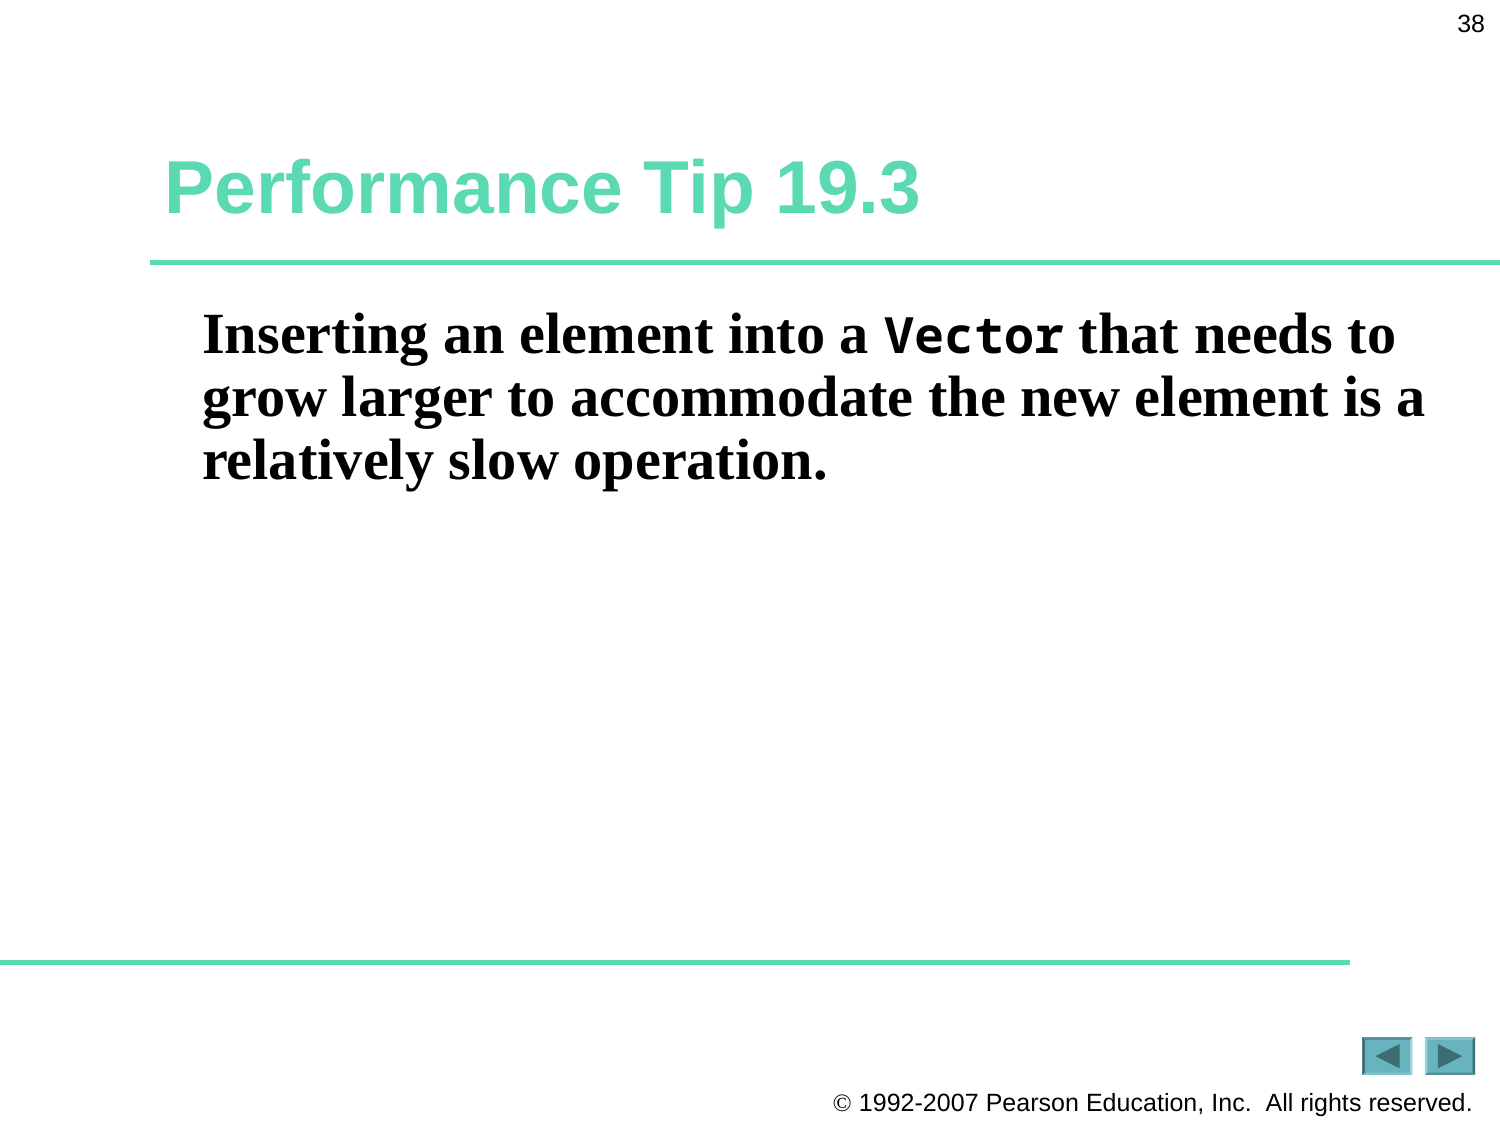

# Performance Tip 19.3
Inserting an element into a Vector that needs to grow larger to accommodate the new element is a relatively slow operation.